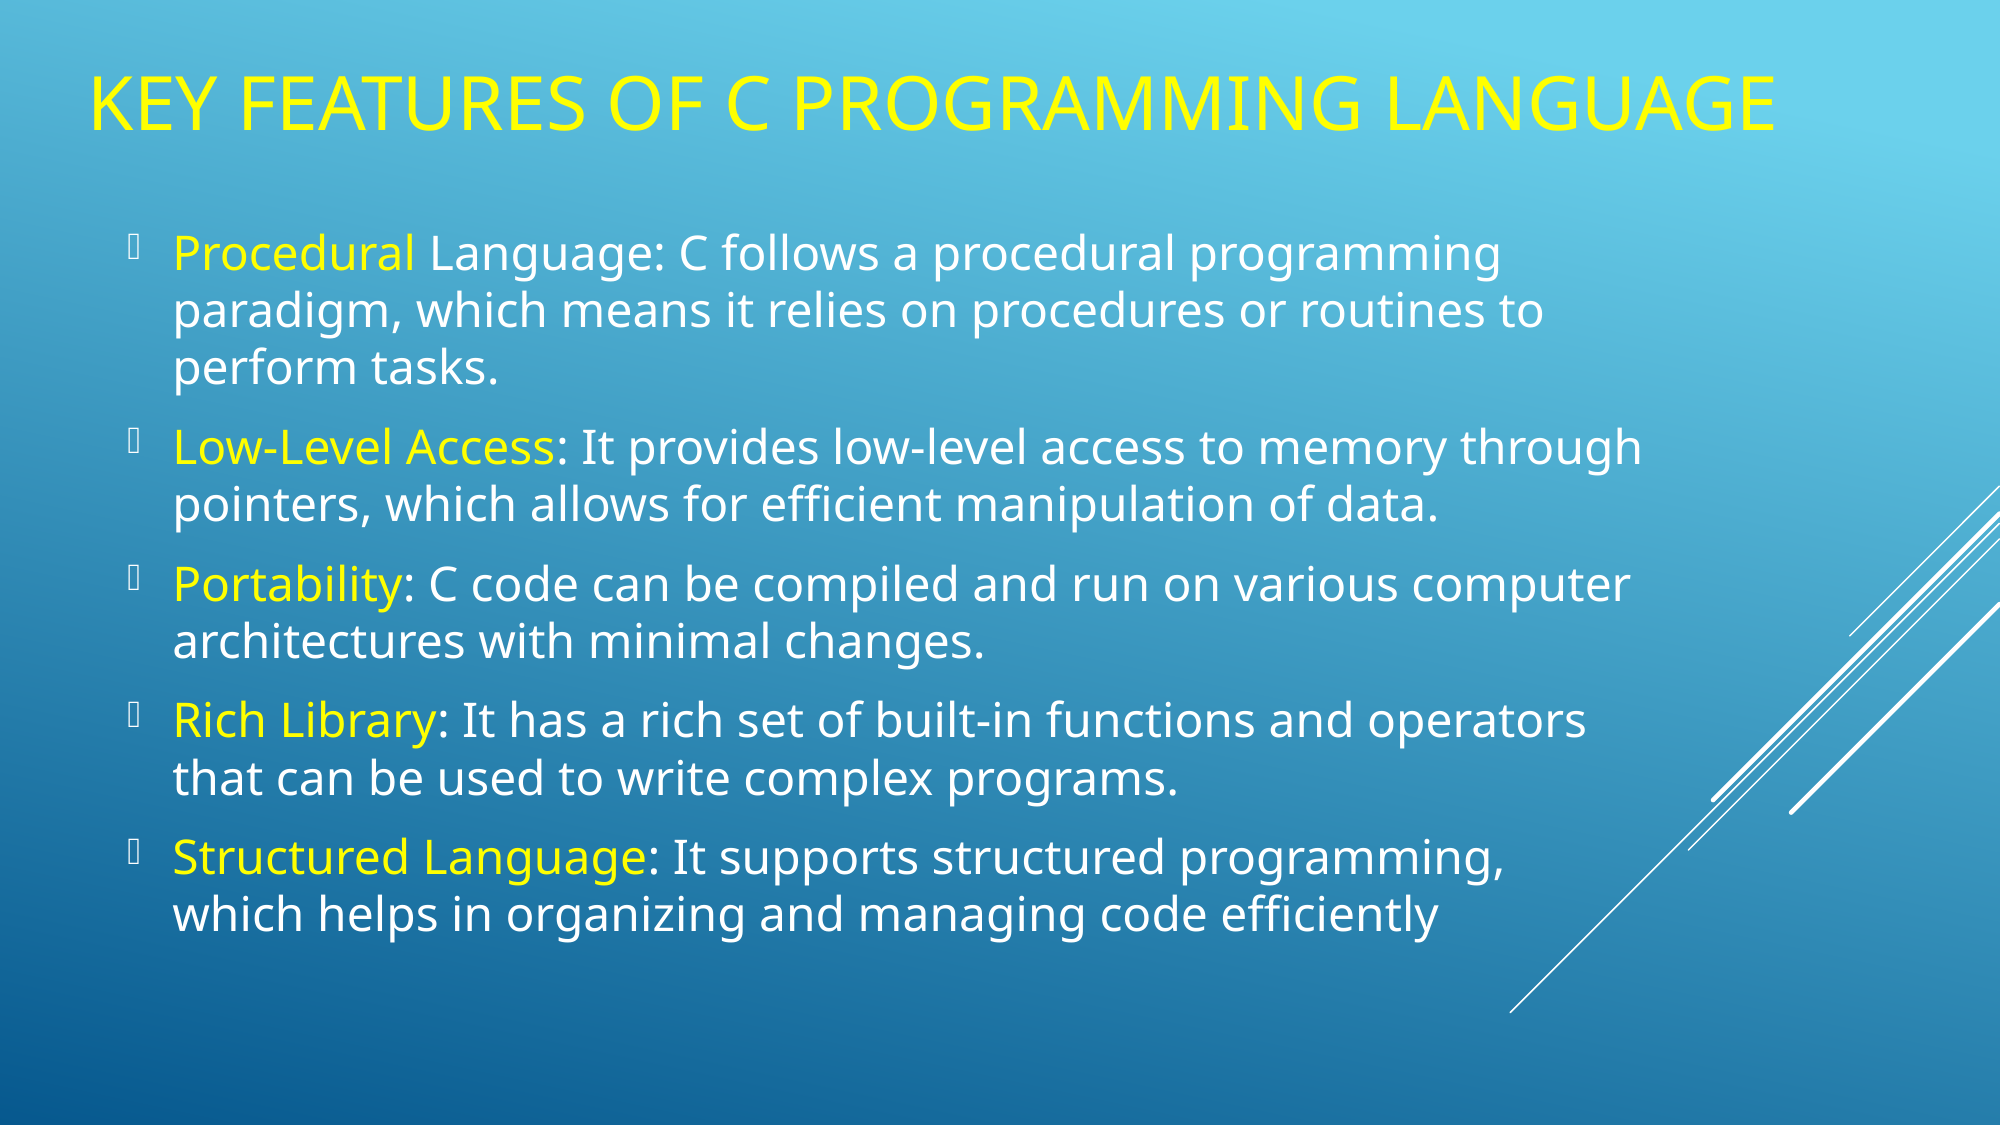

# Key Features of C Programming Language
Procedural Language: C follows a procedural programming paradigm, which means it relies on procedures or routines to perform tasks.
Low-Level Access: It provides low-level access to memory through pointers, which allows for efficient manipulation of data.
Portability: C code can be compiled and run on various computer architectures with minimal changes.
Rich Library: It has a rich set of built-in functions and operators that can be used to write complex programs.
Structured Language: It supports structured programming, which helps in organizing and managing code efficiently